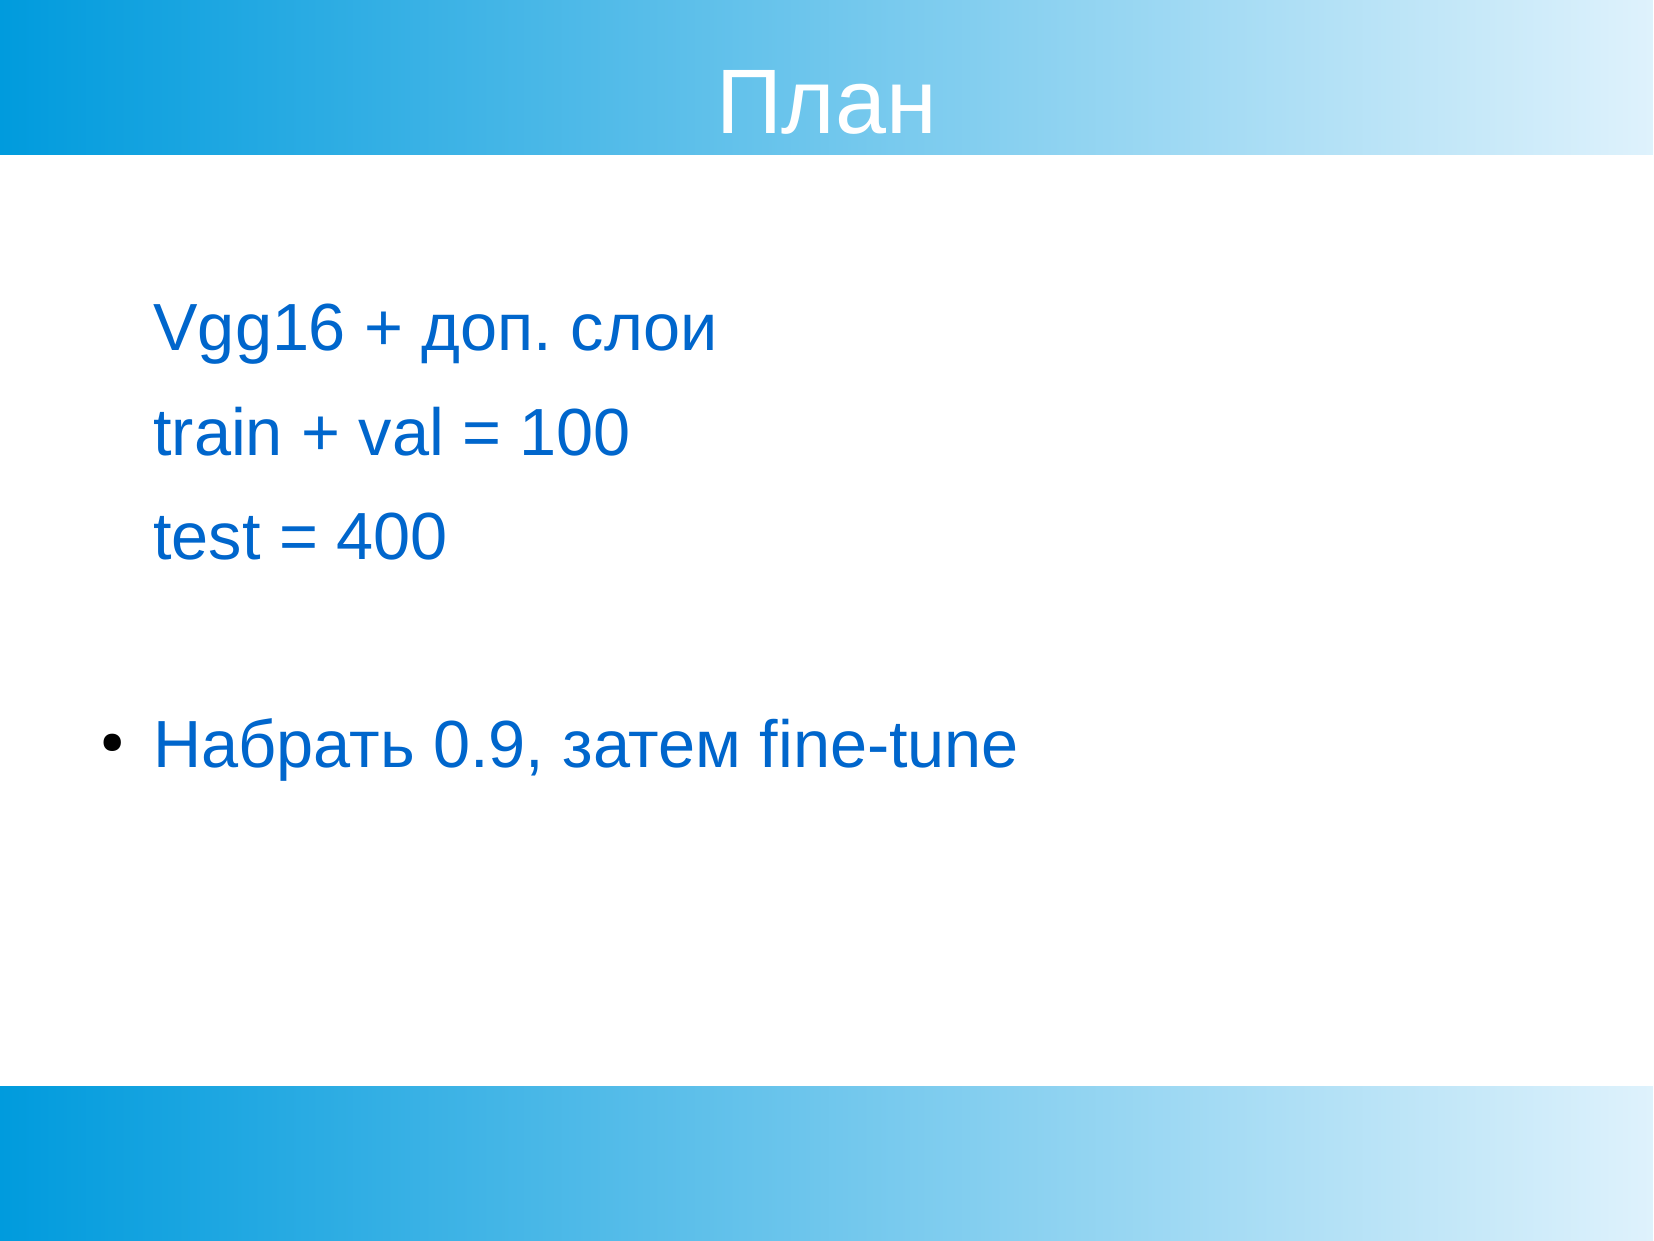

# План
Vgg16 + доп. cлои
train + val = 100
test = 400
Набрать 0.9, затем fine-tune